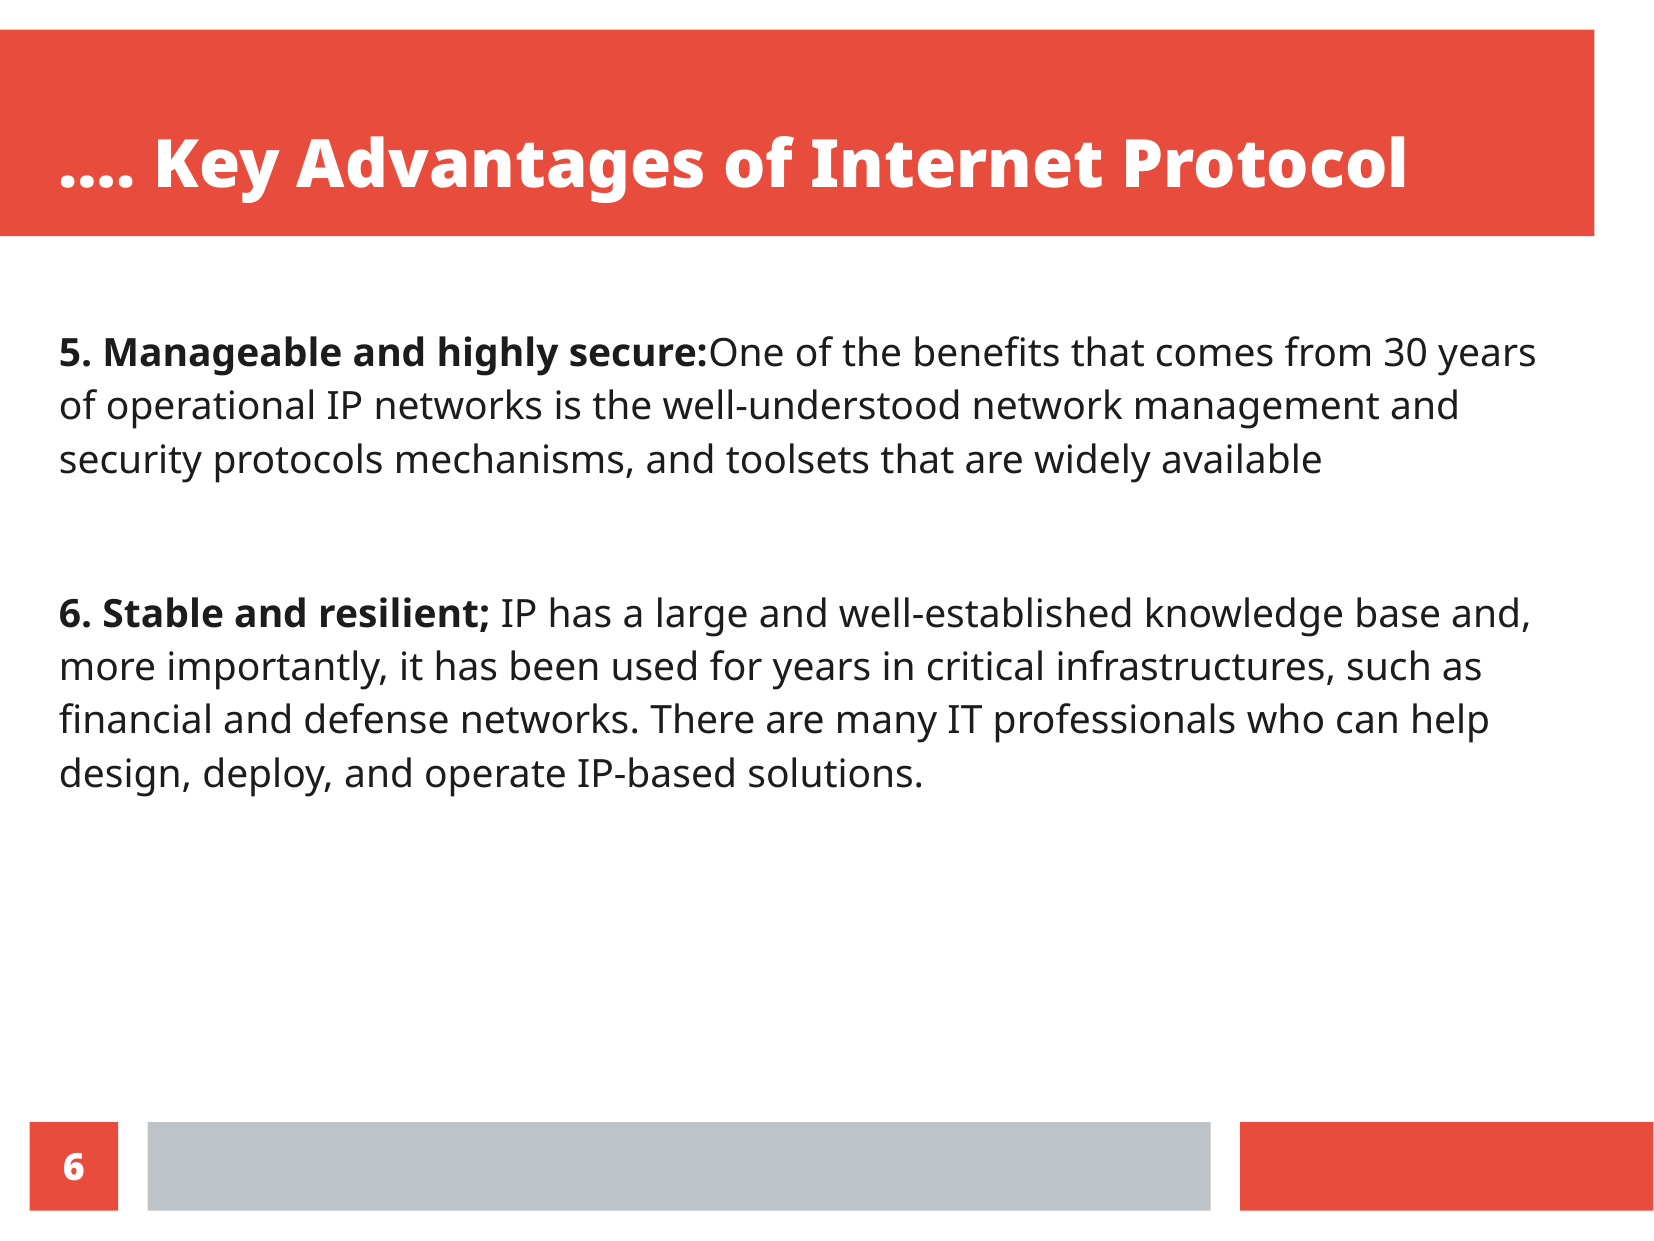

# …. Key Advantages of Internet Protocol
5. Manageable and highly secure:One of the benefits that comes from 30 years of operational IP networks is the well-understood network management and security protocols mechanisms, and toolsets that are widely available
6. Stable and resilient; IP has a large and well-established knowledge base and, more importantly, it has been used for years in critical infrastructures, such as financial and defense networks. There are many IT professionals who can help design, deploy, and operate IP-based solutions.
6